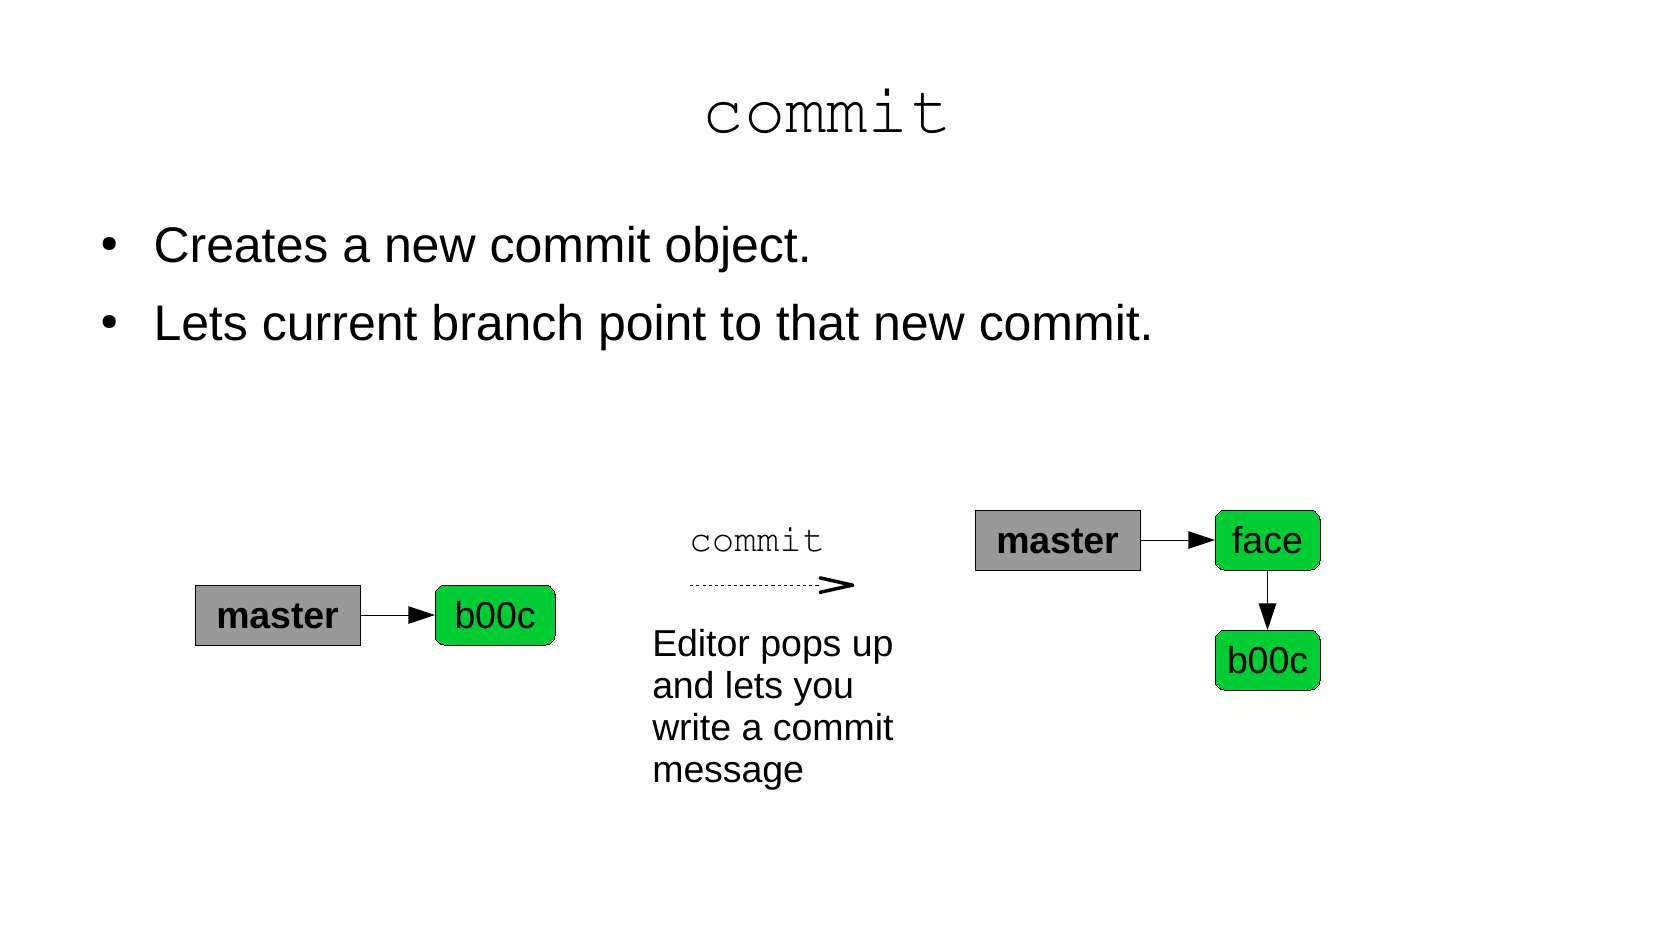

# commit
Creates a new commit object.
Lets current branch point to that new commit.
master
face
commit
master
b00c
Editor pops up
and lets you write a commit message
b00c